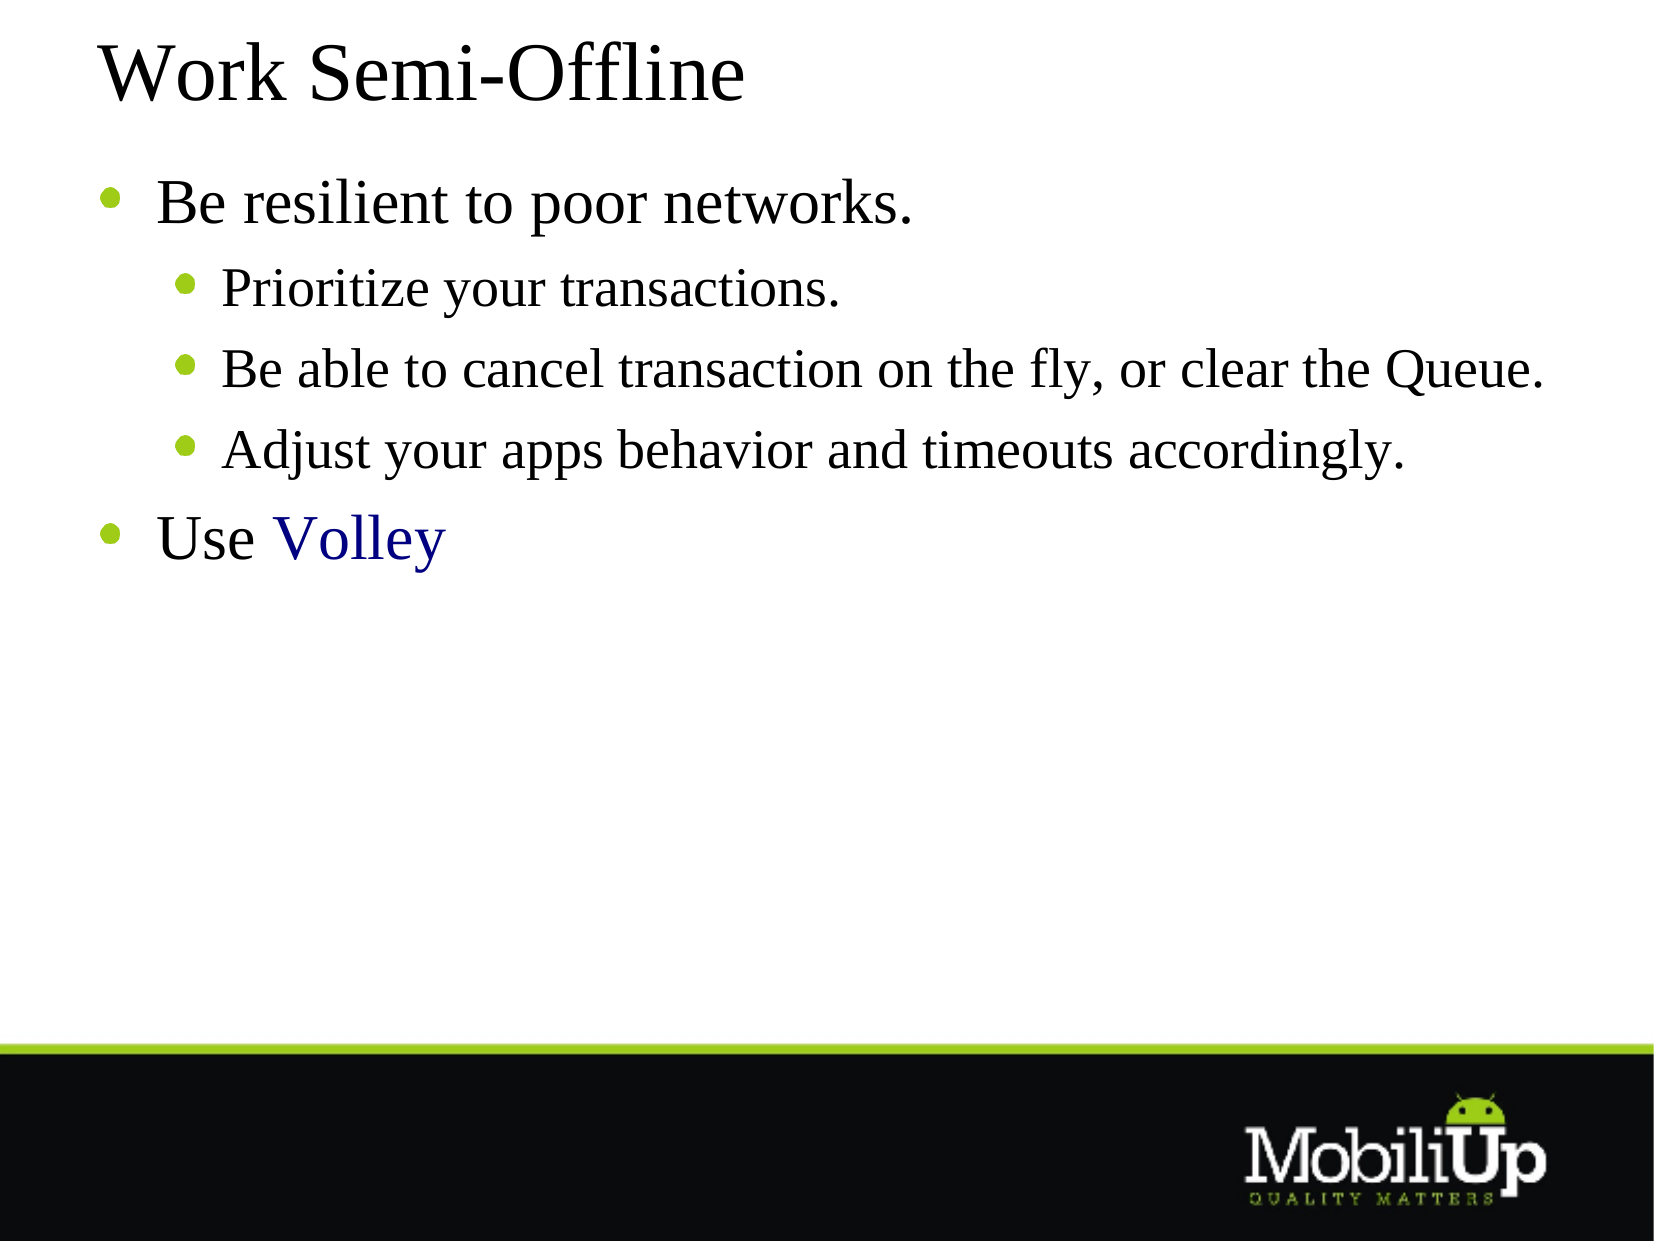

# Work Semi-Offline
Be resilient to poor networks.
Prioritize your transactions.
Be able to cancel transaction on the fly, or clear the Queue.
Adjust your apps behavior and timeouts accordingly.
Use Volley